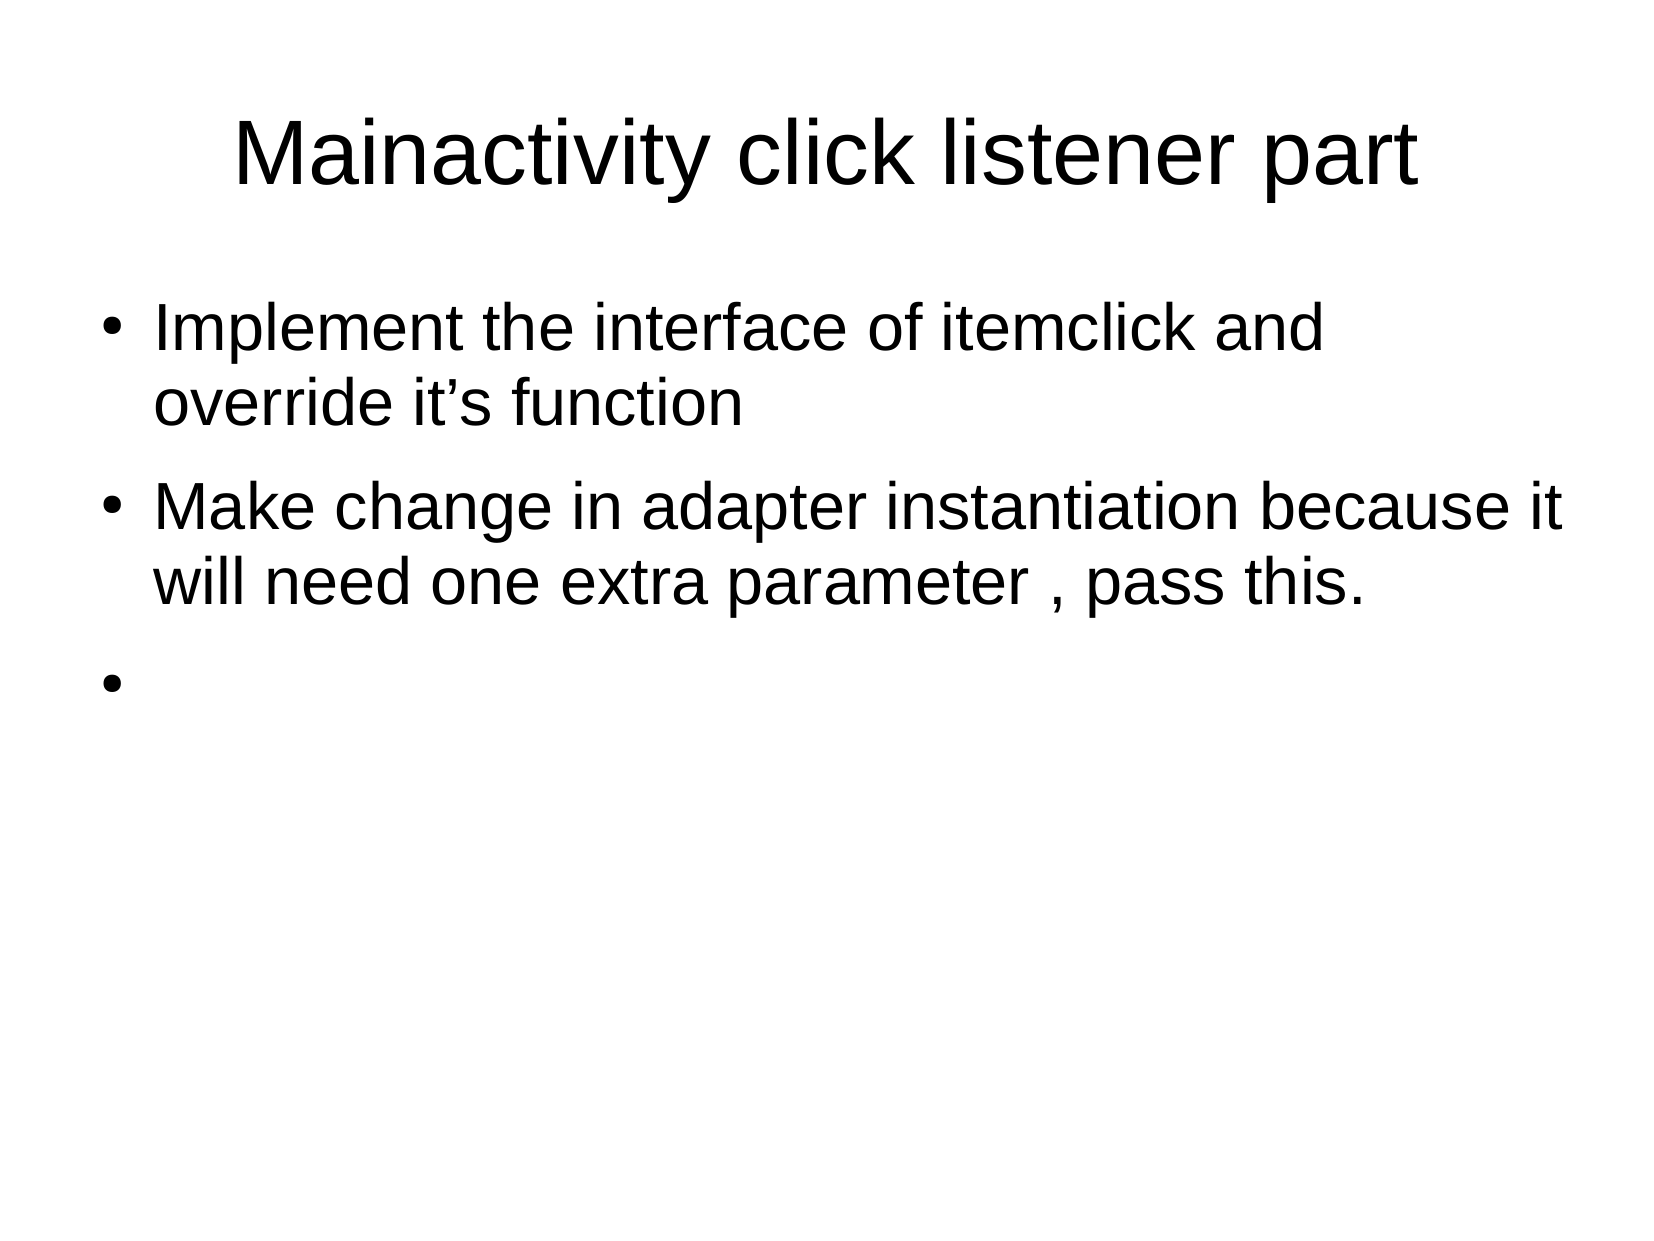

# Mainactivity click listener part
Implement the interface of itemclick and override it’s function
Make change in adapter instantiation because it will need one extra parameter , pass this.